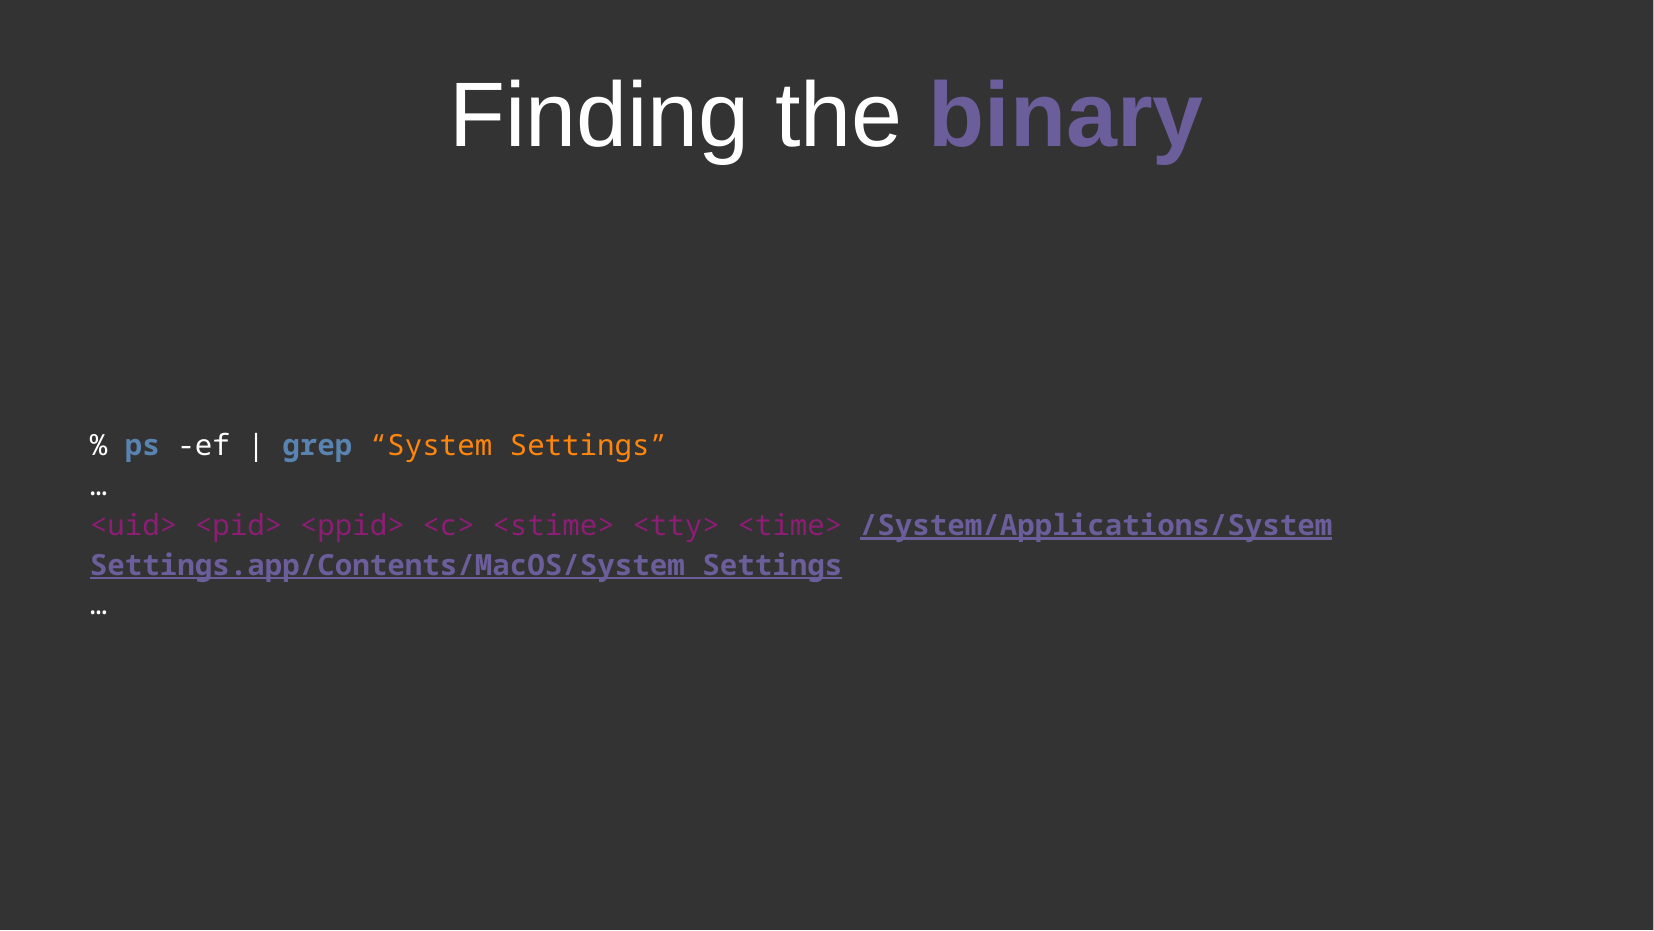

# Finding the binary
% ps -ef | grep “System Settings”
…
<uid> <pid> <ppid> <c> <stime> <tty> <time> /System/Applications/System Settings.app/Contents/MacOS/System Settings
…